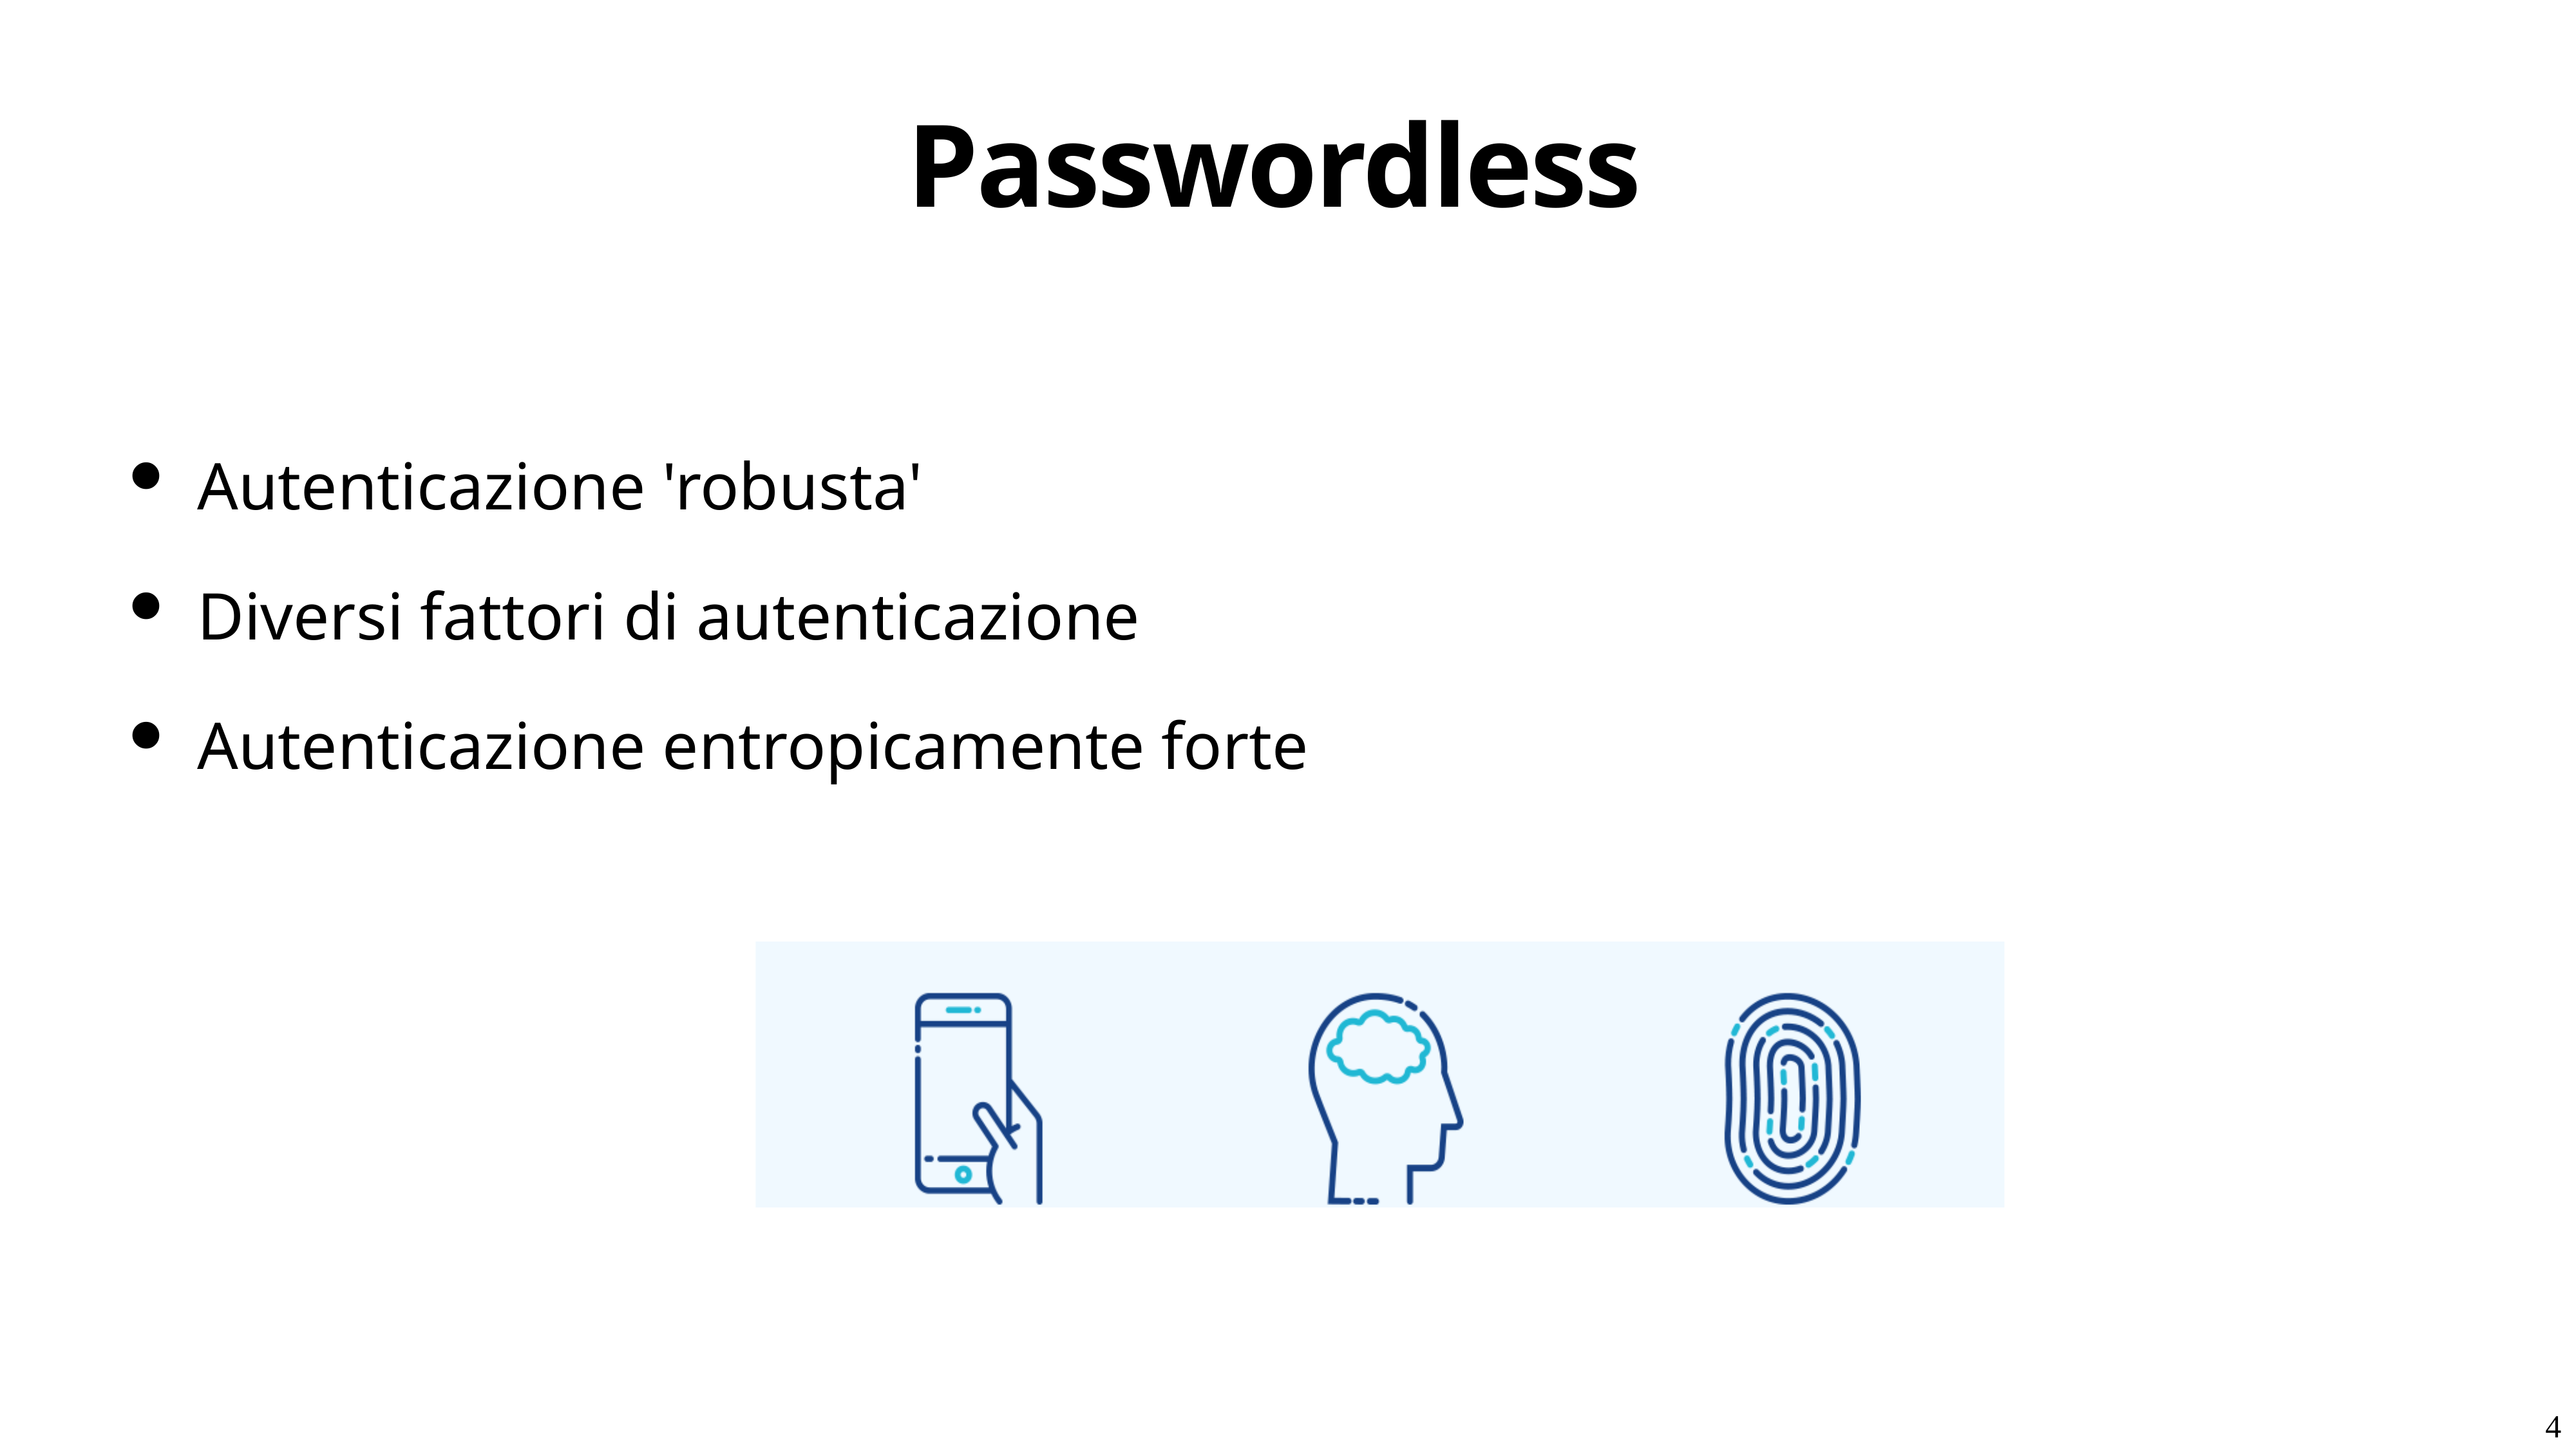

# Passwordless
Autenticazione 'robusta'
Diversi fattori di autenticazione
Autenticazione entropicamente forte